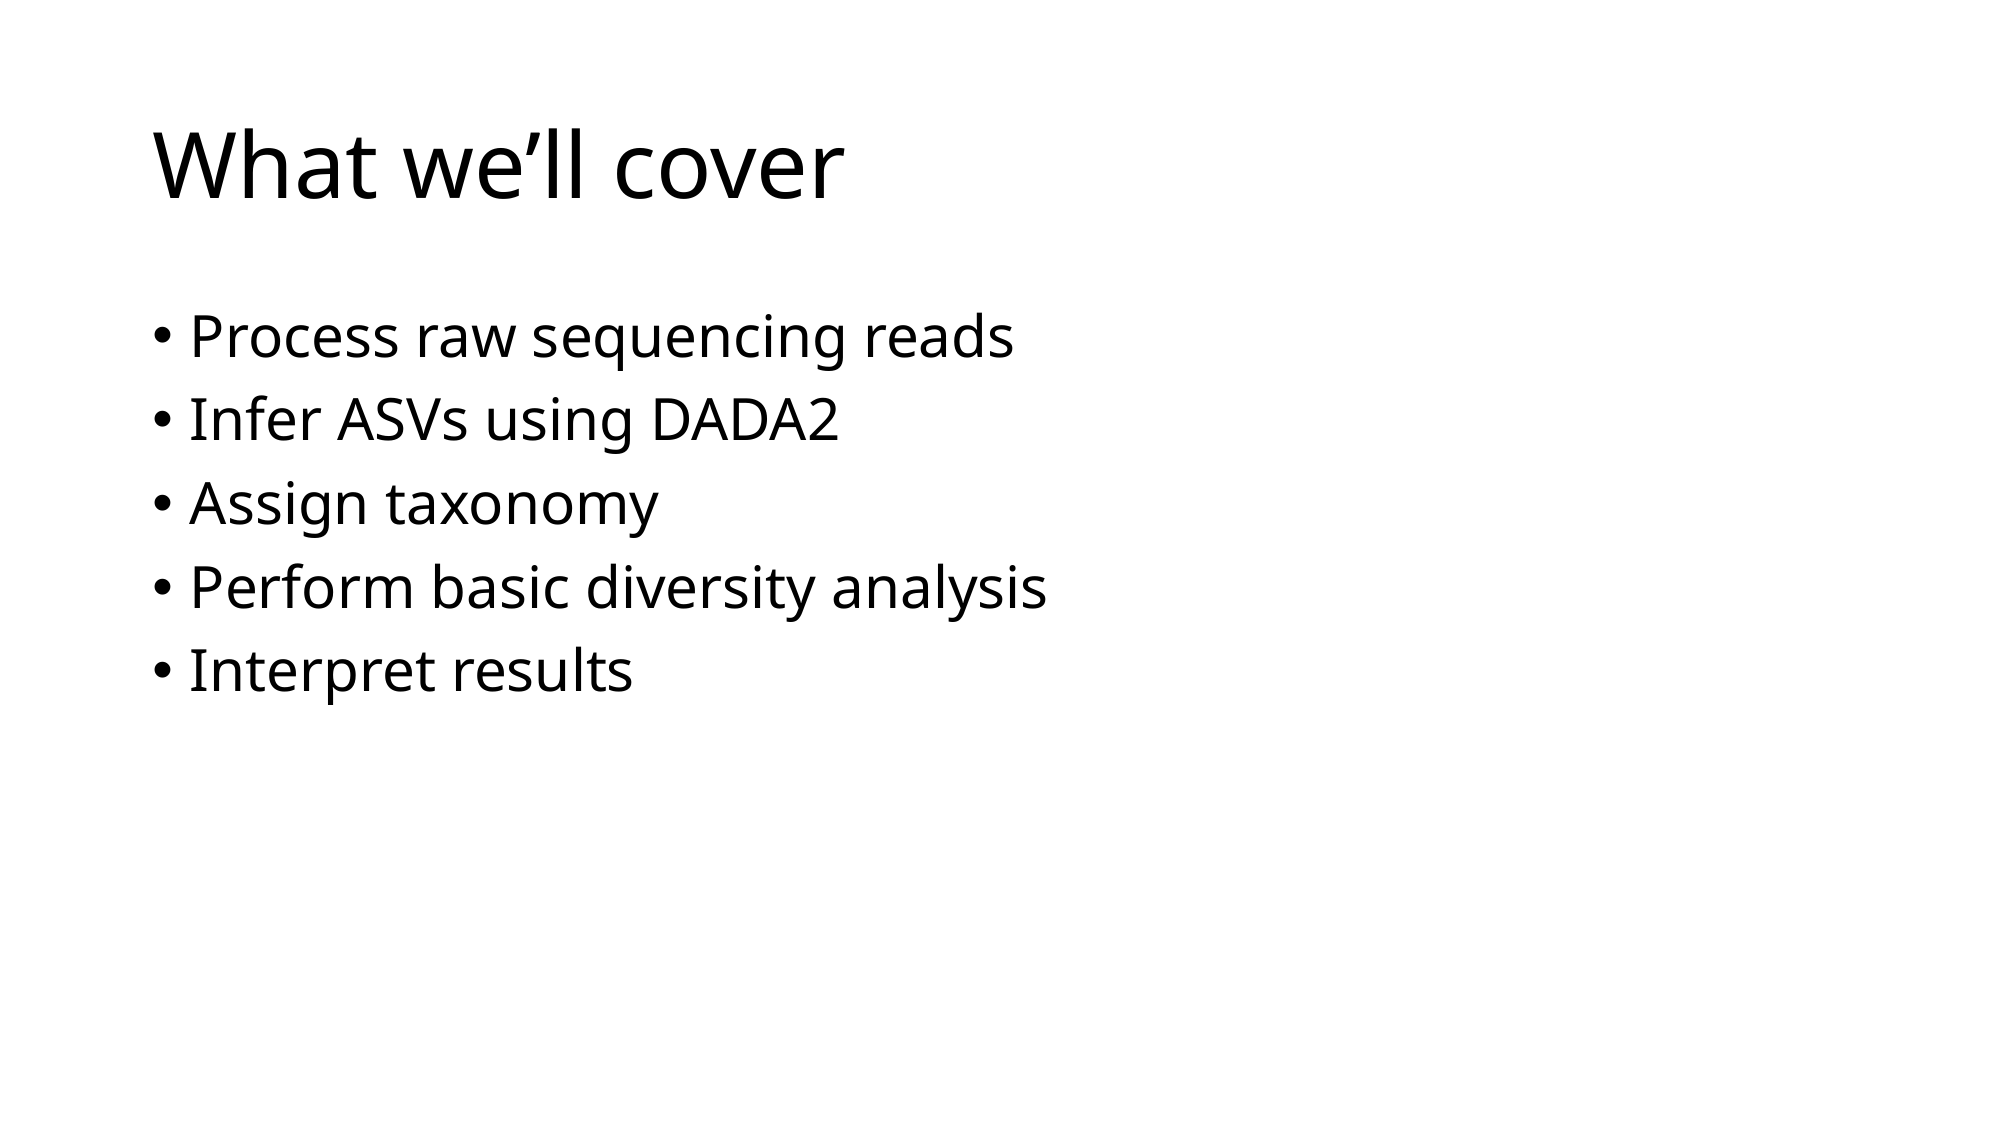

# What we’ll cover
Process raw sequencing reads
Infer ASVs using DADA2
Assign taxonomy
Perform basic diversity analysis
Interpret results